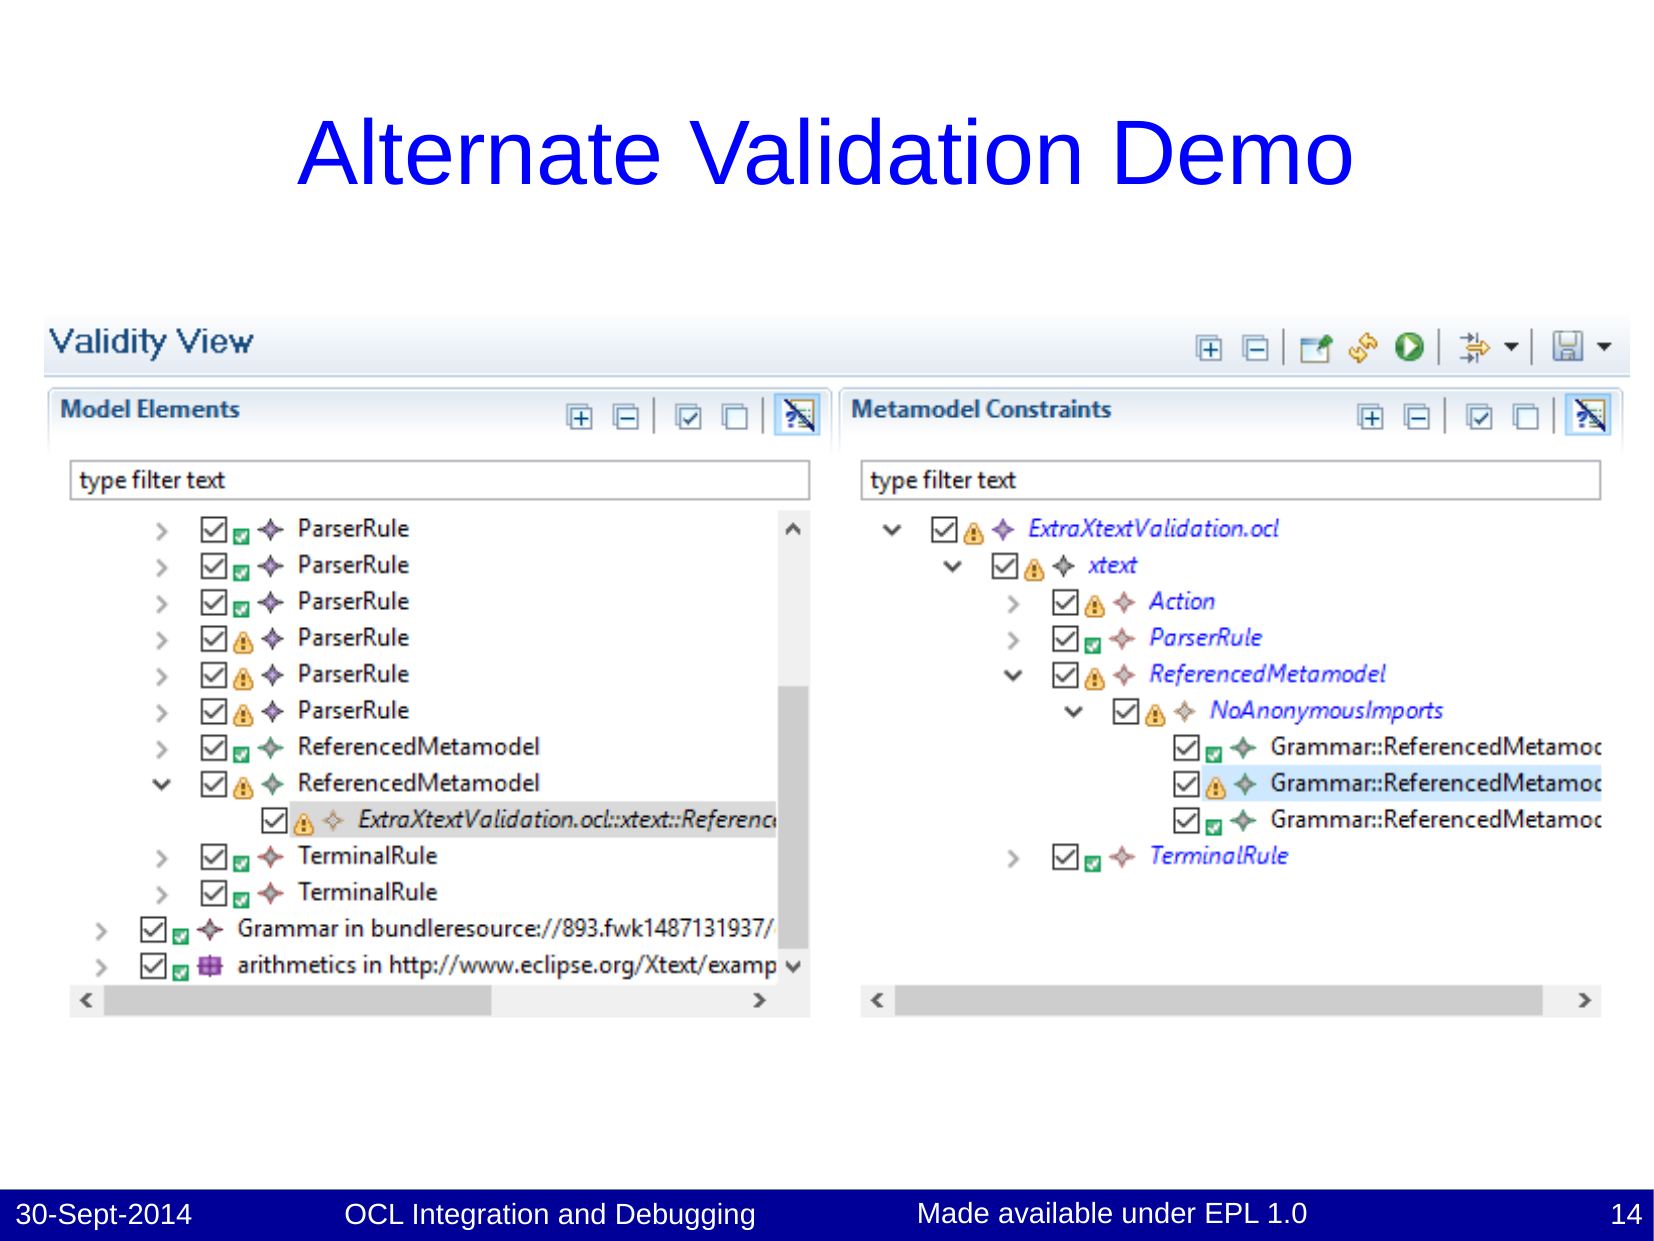

# Alternate Validation Demo
30-Sept-2014
OCL Integration and Debugging
14